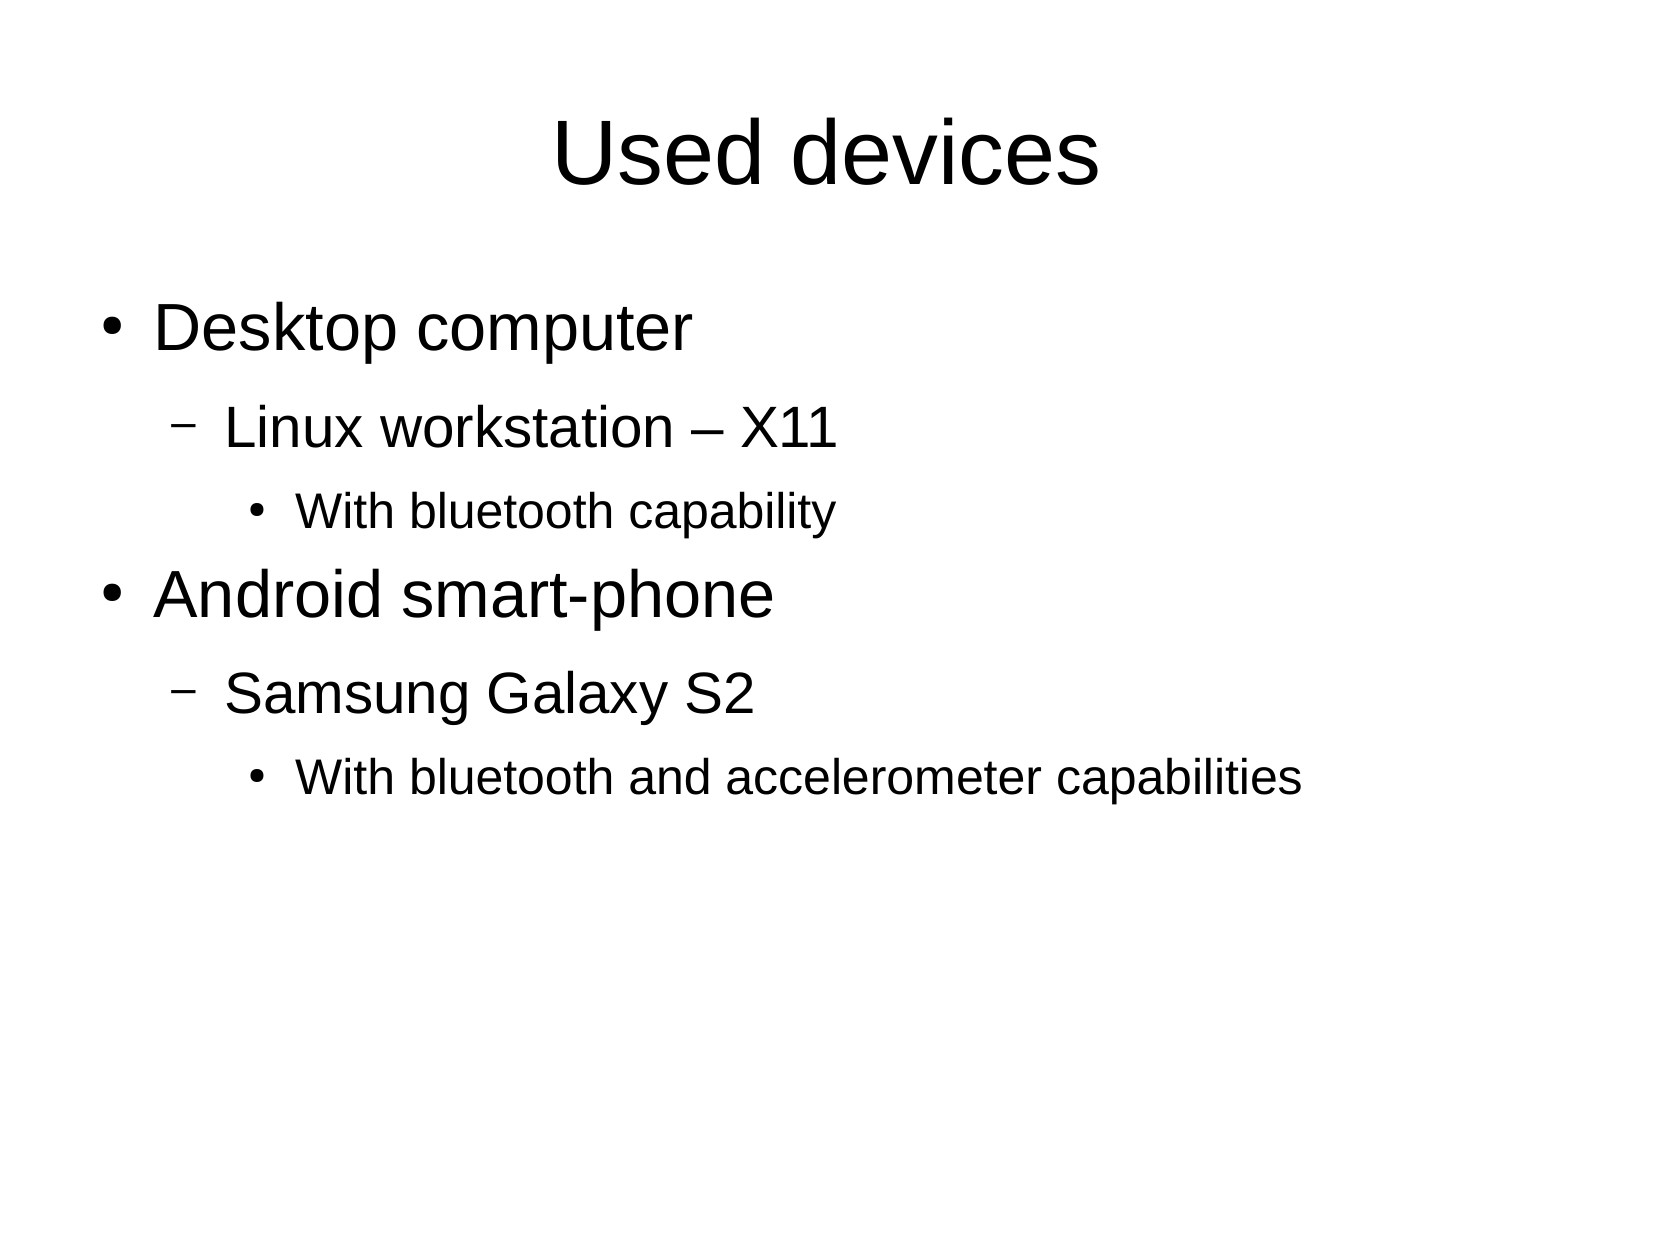

# Used devices
Desktop computer
Linux workstation – X11
With bluetooth capability
Android smart-phone
Samsung Galaxy S2
With bluetooth and accelerometer capabilities